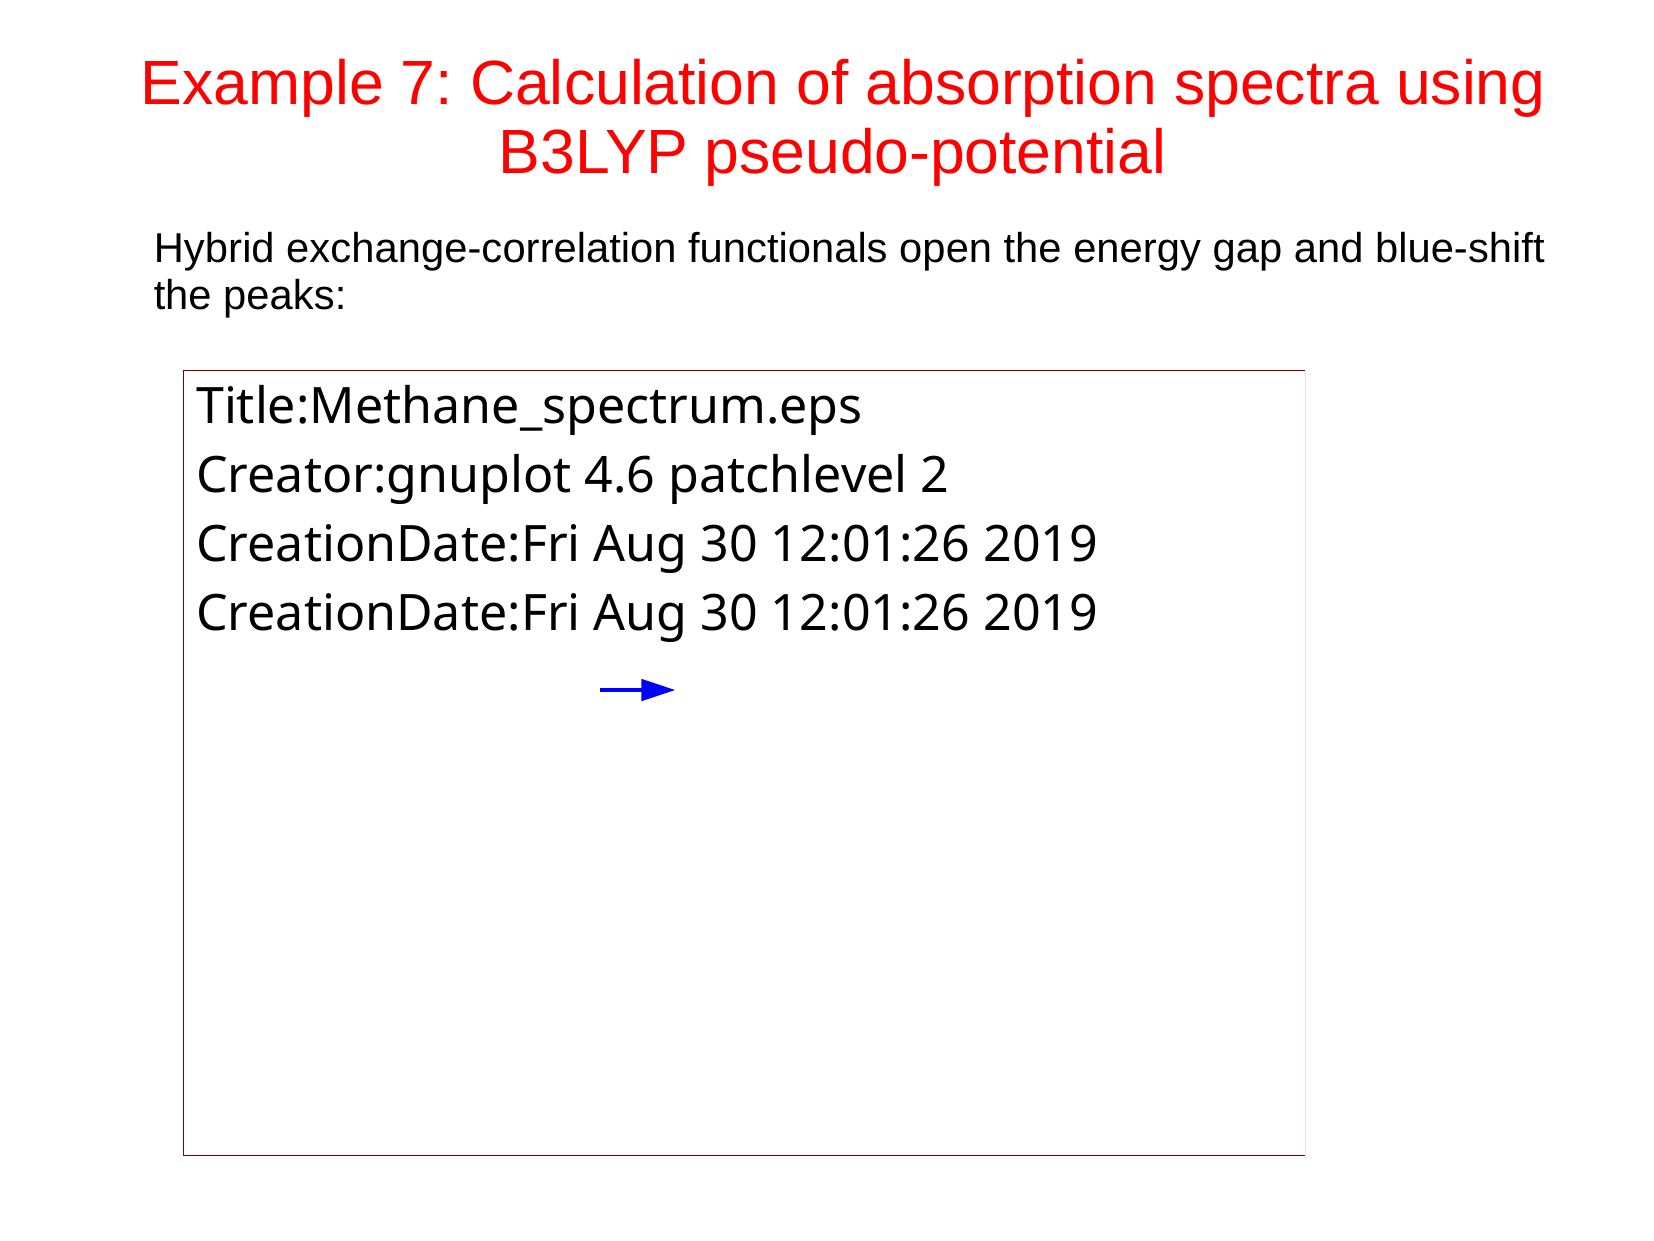

Example 7: Calculation of absorption spectra using B3LYP pseudo-potential
# Hybrid exchange-correlation functionals open the energy gap and blue-shift the peaks: